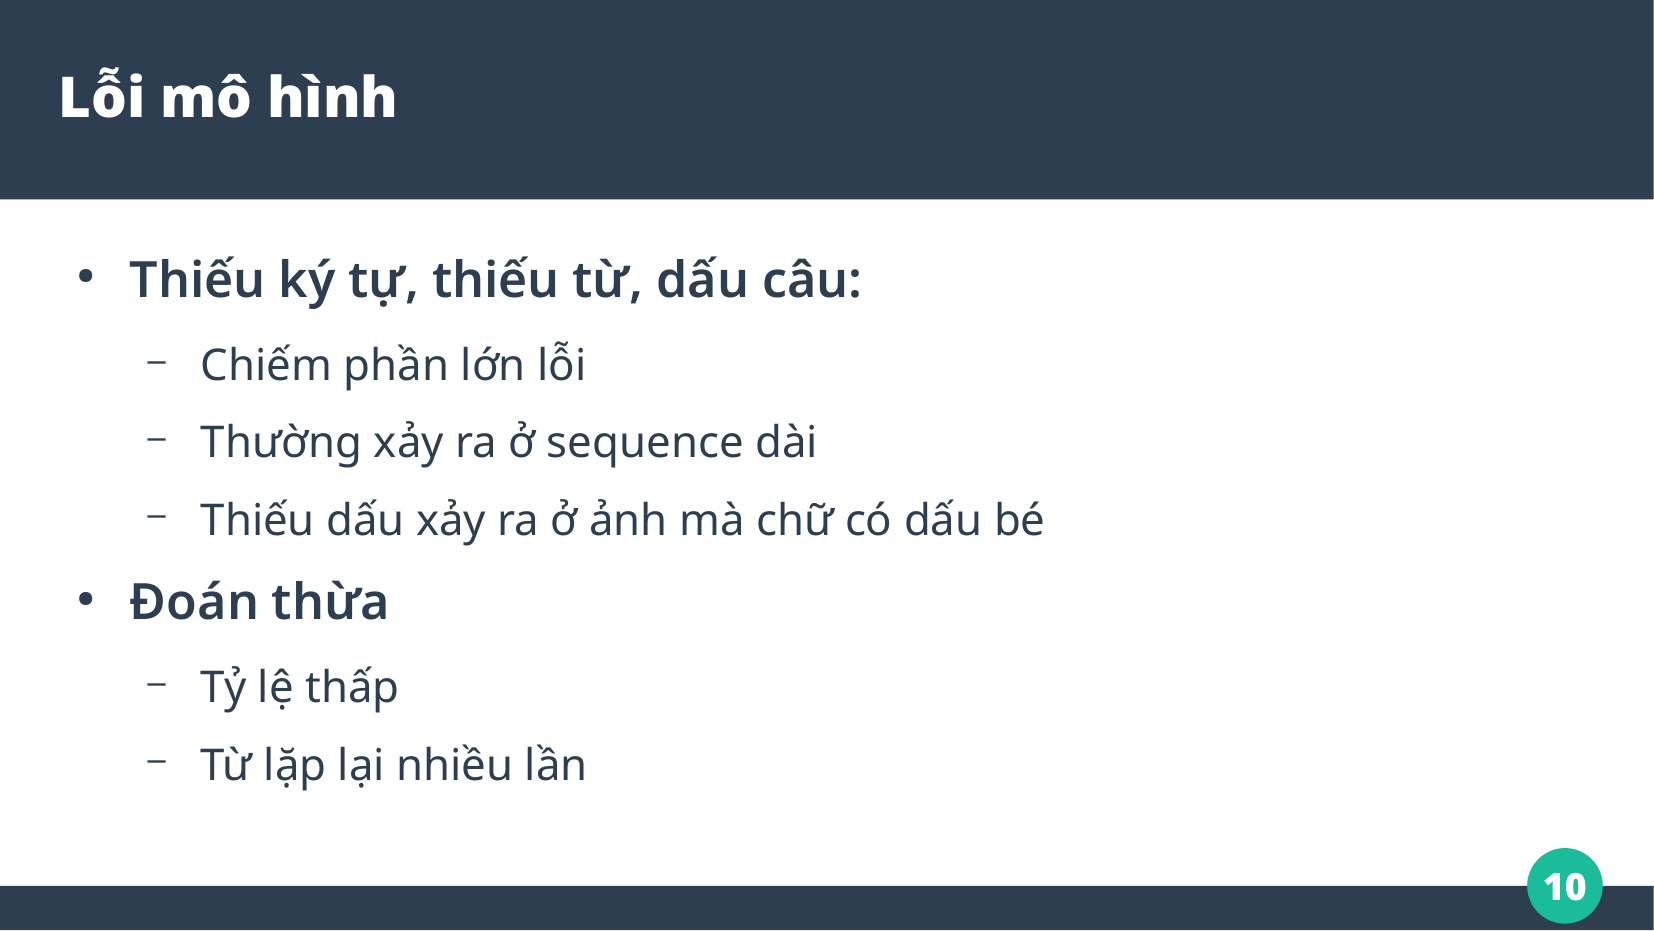

# Lỗi mô hình
Thiếu ký tự, thiếu từ, dấu câu:
Chiếm phần lớn lỗi
Thường xảy ra ở sequence dài
Thiếu dấu xảy ra ở ảnh mà chữ có dấu bé
Đoán thừa
Tỷ lệ thấp
Từ lặp lại nhiều lần